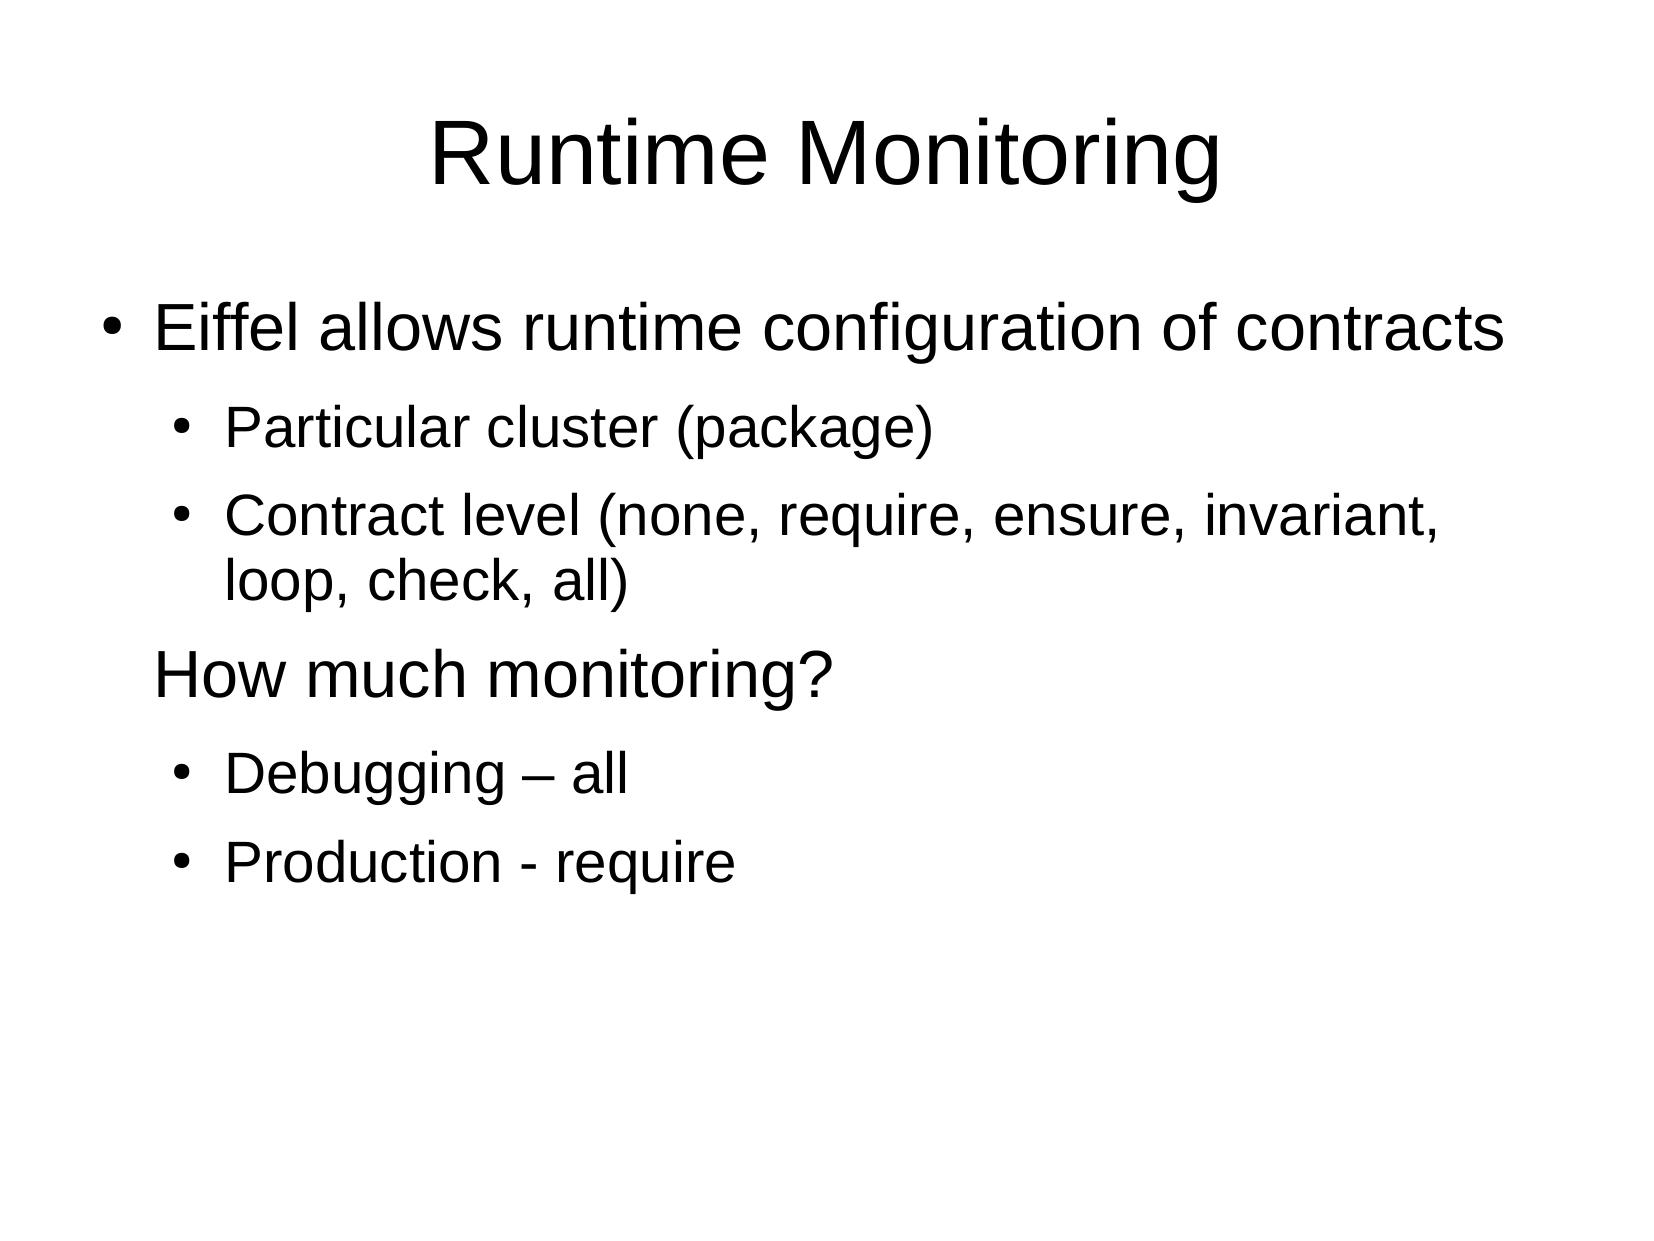

# Runtime Monitoring
Eiffel allows runtime configuration of contracts
Particular cluster (package)
Contract level (none, require, ensure, invariant, loop, check, all)
How much monitoring?
Debugging – all
Production - require